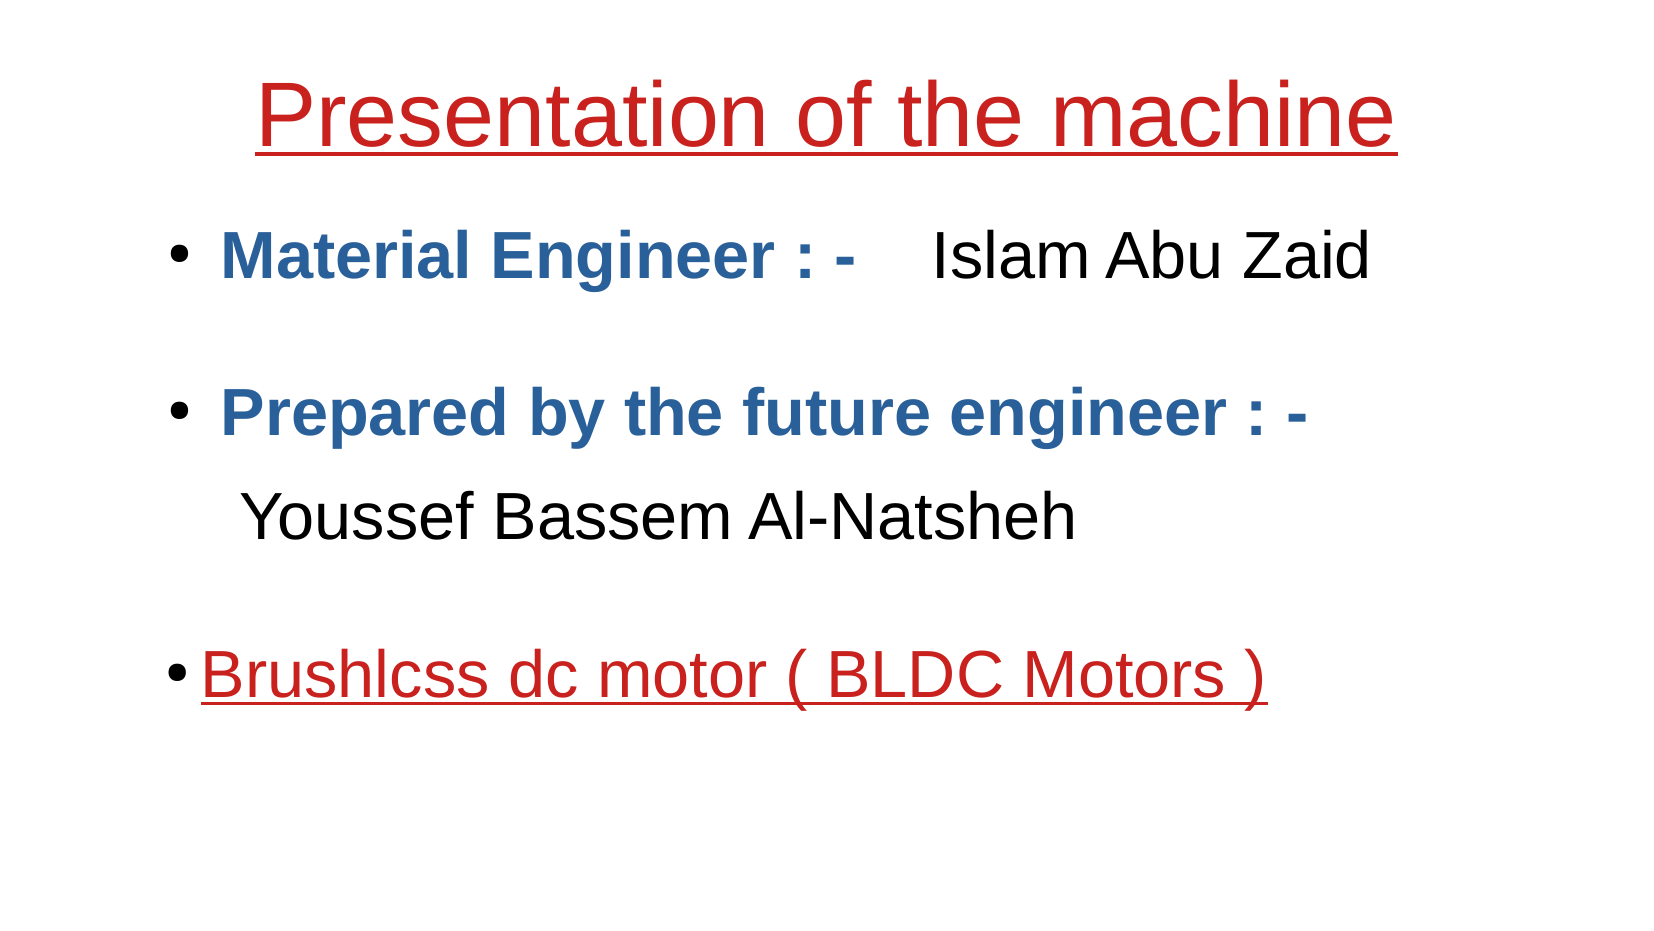

# Presentation of the machine
Material Engineer : - Islam Abu Zaid
Prepared by the future engineer : -
 Youssef Bassem Al-Natsheh
Brushlcss dc motor ( BLDC Motors )